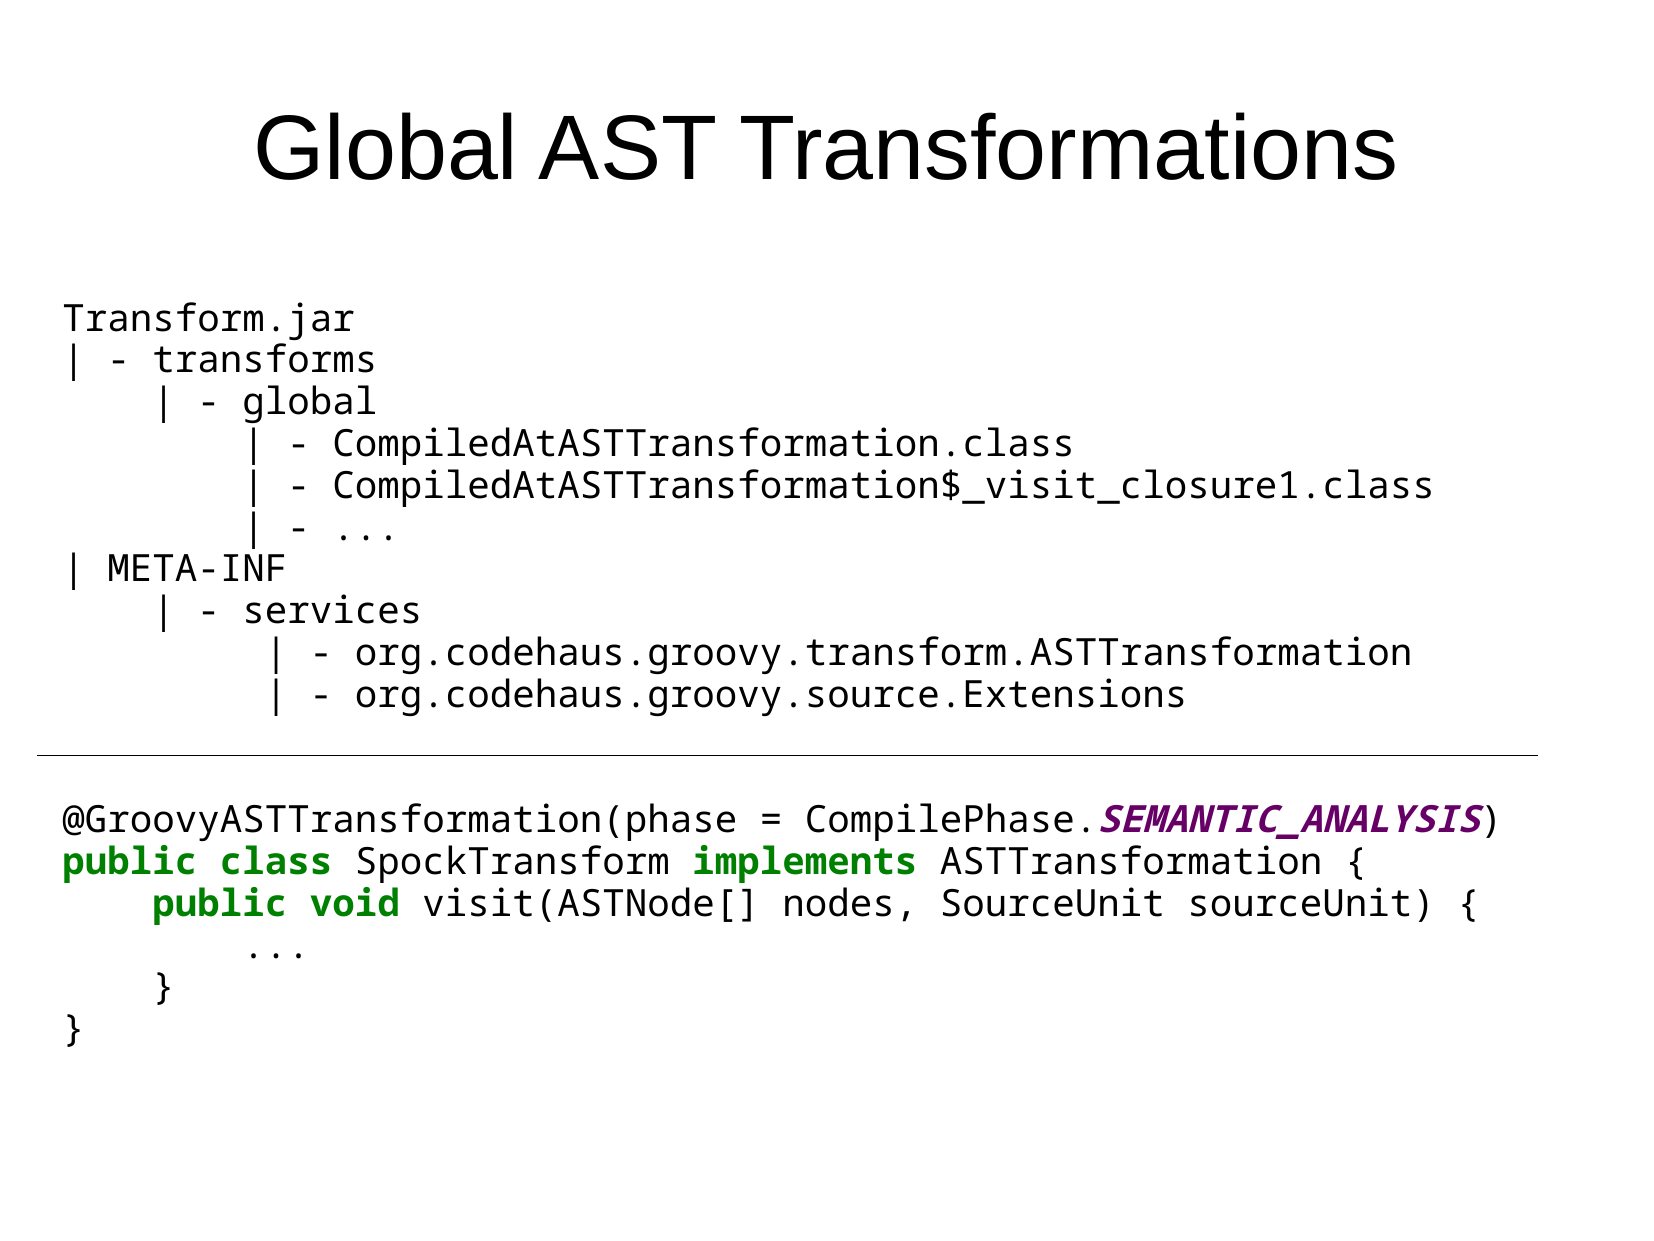

# Global AST Transformations
Transform.jar
| - transforms
 | - global
 | - CompiledAtASTTransformation.class
 | - CompiledAtASTTransformation$_visit_closure1.class
 | - ...
| META-INF
 | - services
 | - org.codehaus.groovy.transform.ASTTransformation
 | - org.codehaus.groovy.source.Extensions
@GroovyASTTransformation(phase = CompilePhase.SEMANTIC_ANALYSIS)
public class SpockTransform implements ASTTransformation {
 public void visit(ASTNode[] nodes, SourceUnit sourceUnit) {
 ...
 }
}